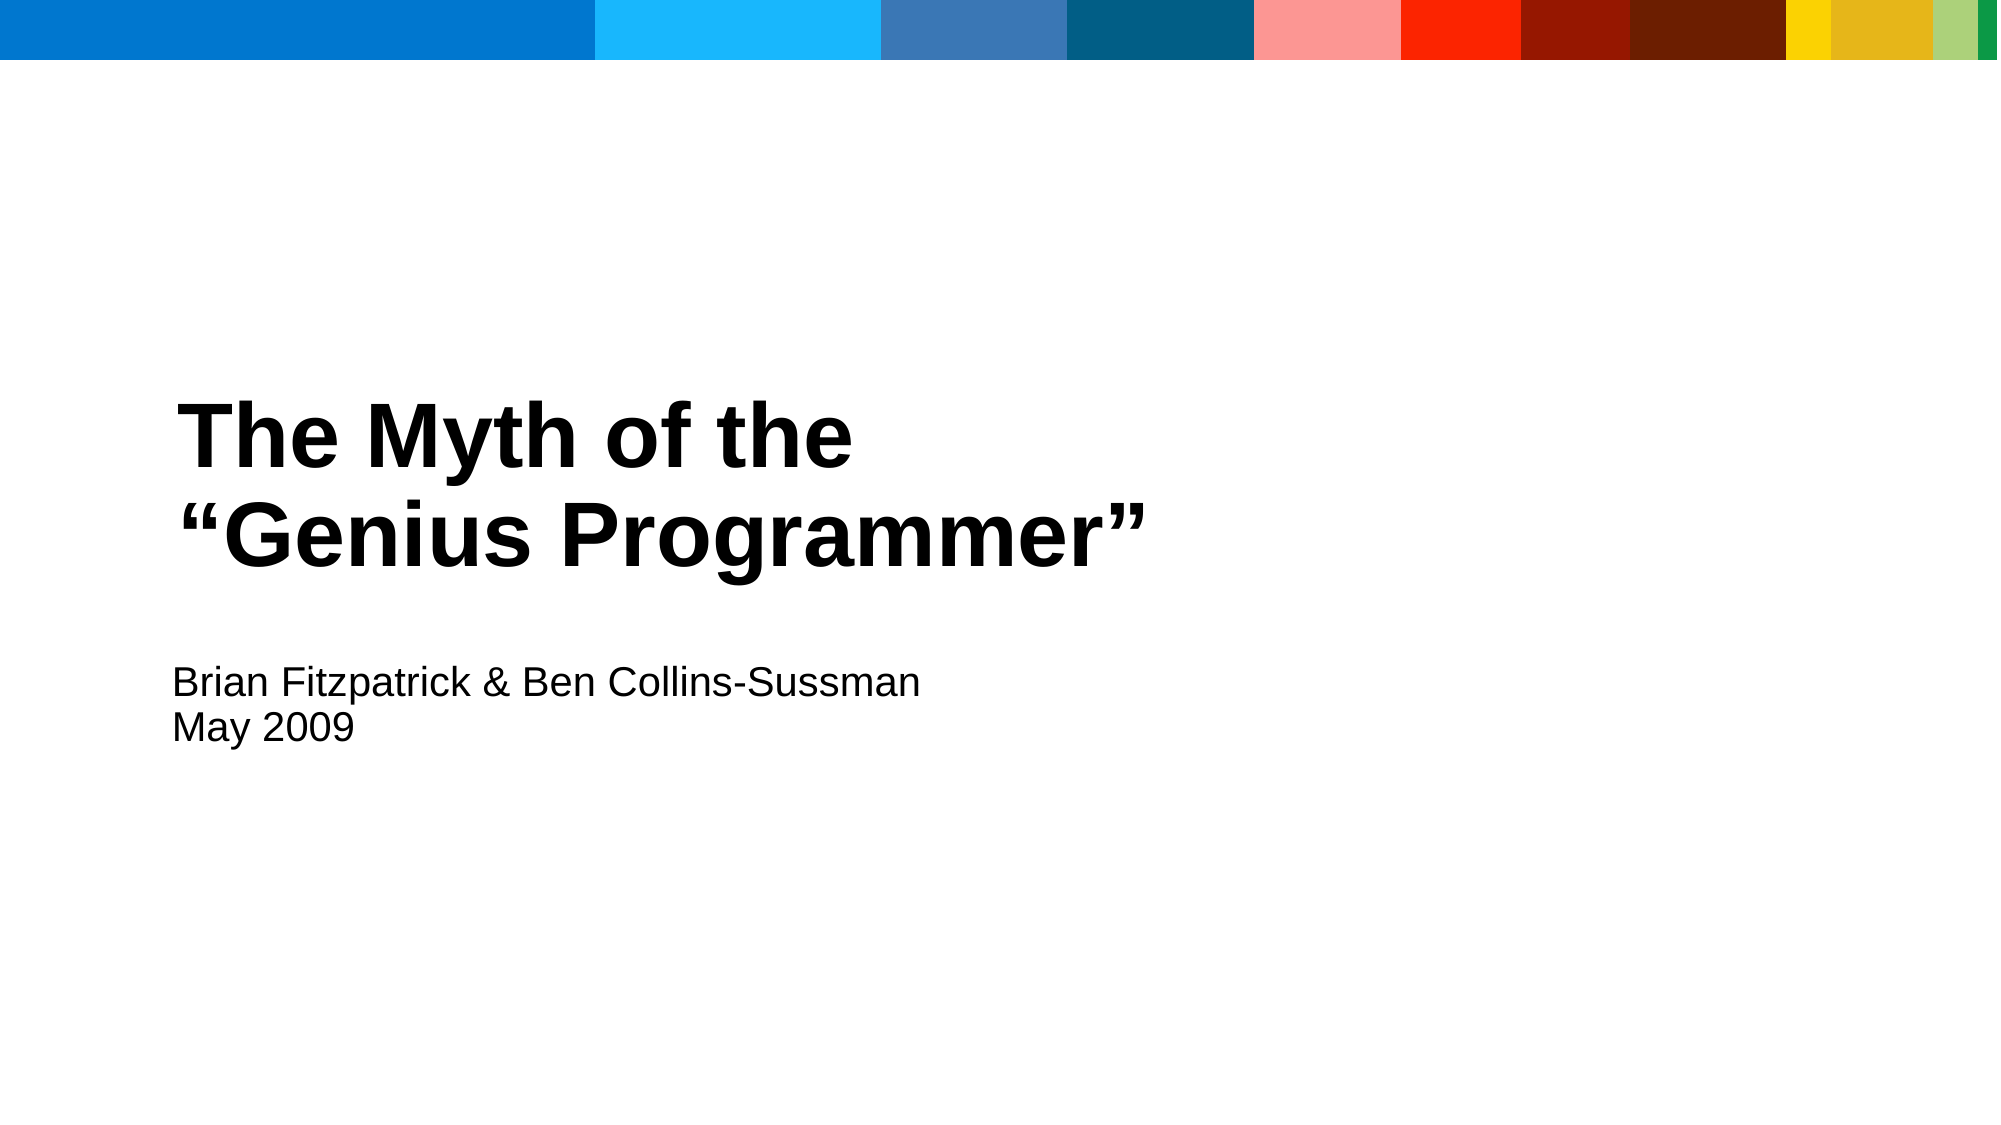

The Myth of the
“Genius Programmer”
# Brian Fitzpatrick & Ben Collins-Sussman May 2009